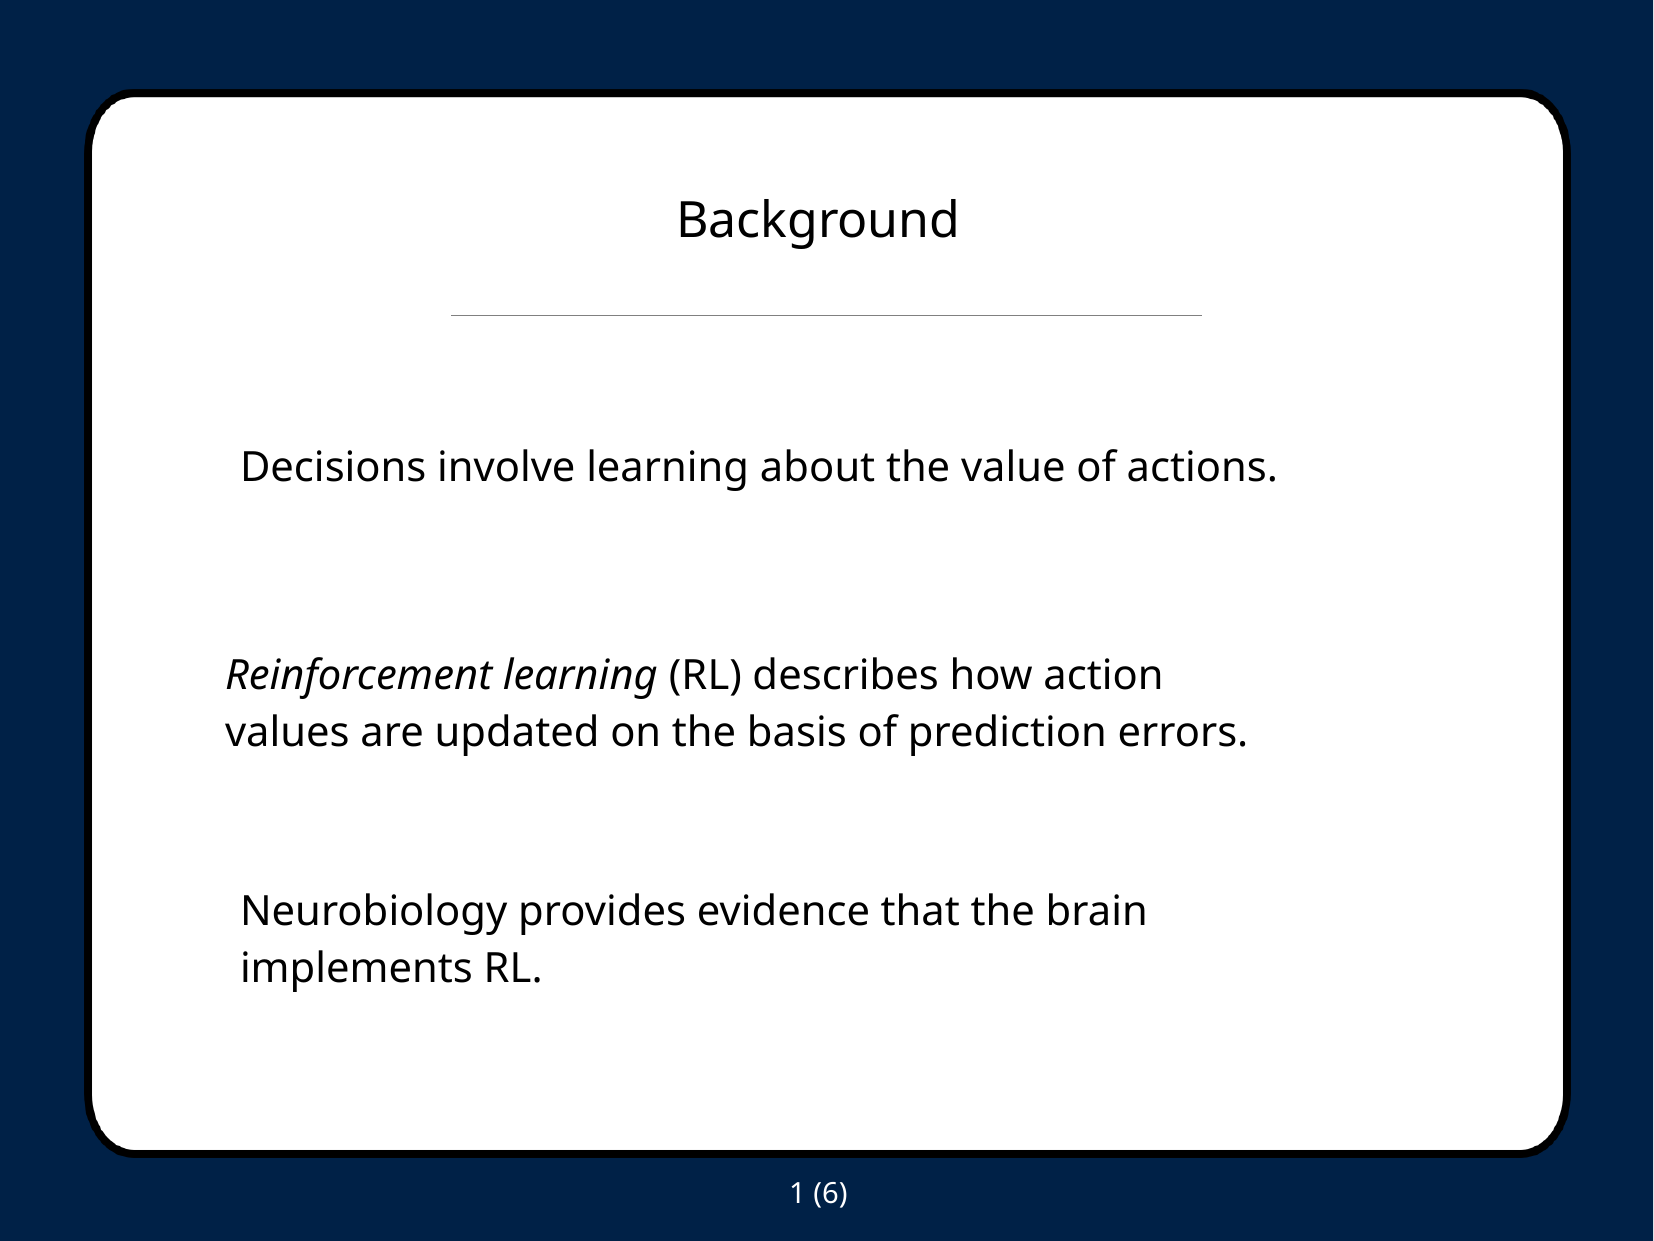

# Background
		Decisions involve learning about the value of actions.
		Reinforcement learning (RL) describes how action
		values are updated on the basis of prediction errors.
		Neurobiology provides evidence that the brain
		implements RL.
1 (6)